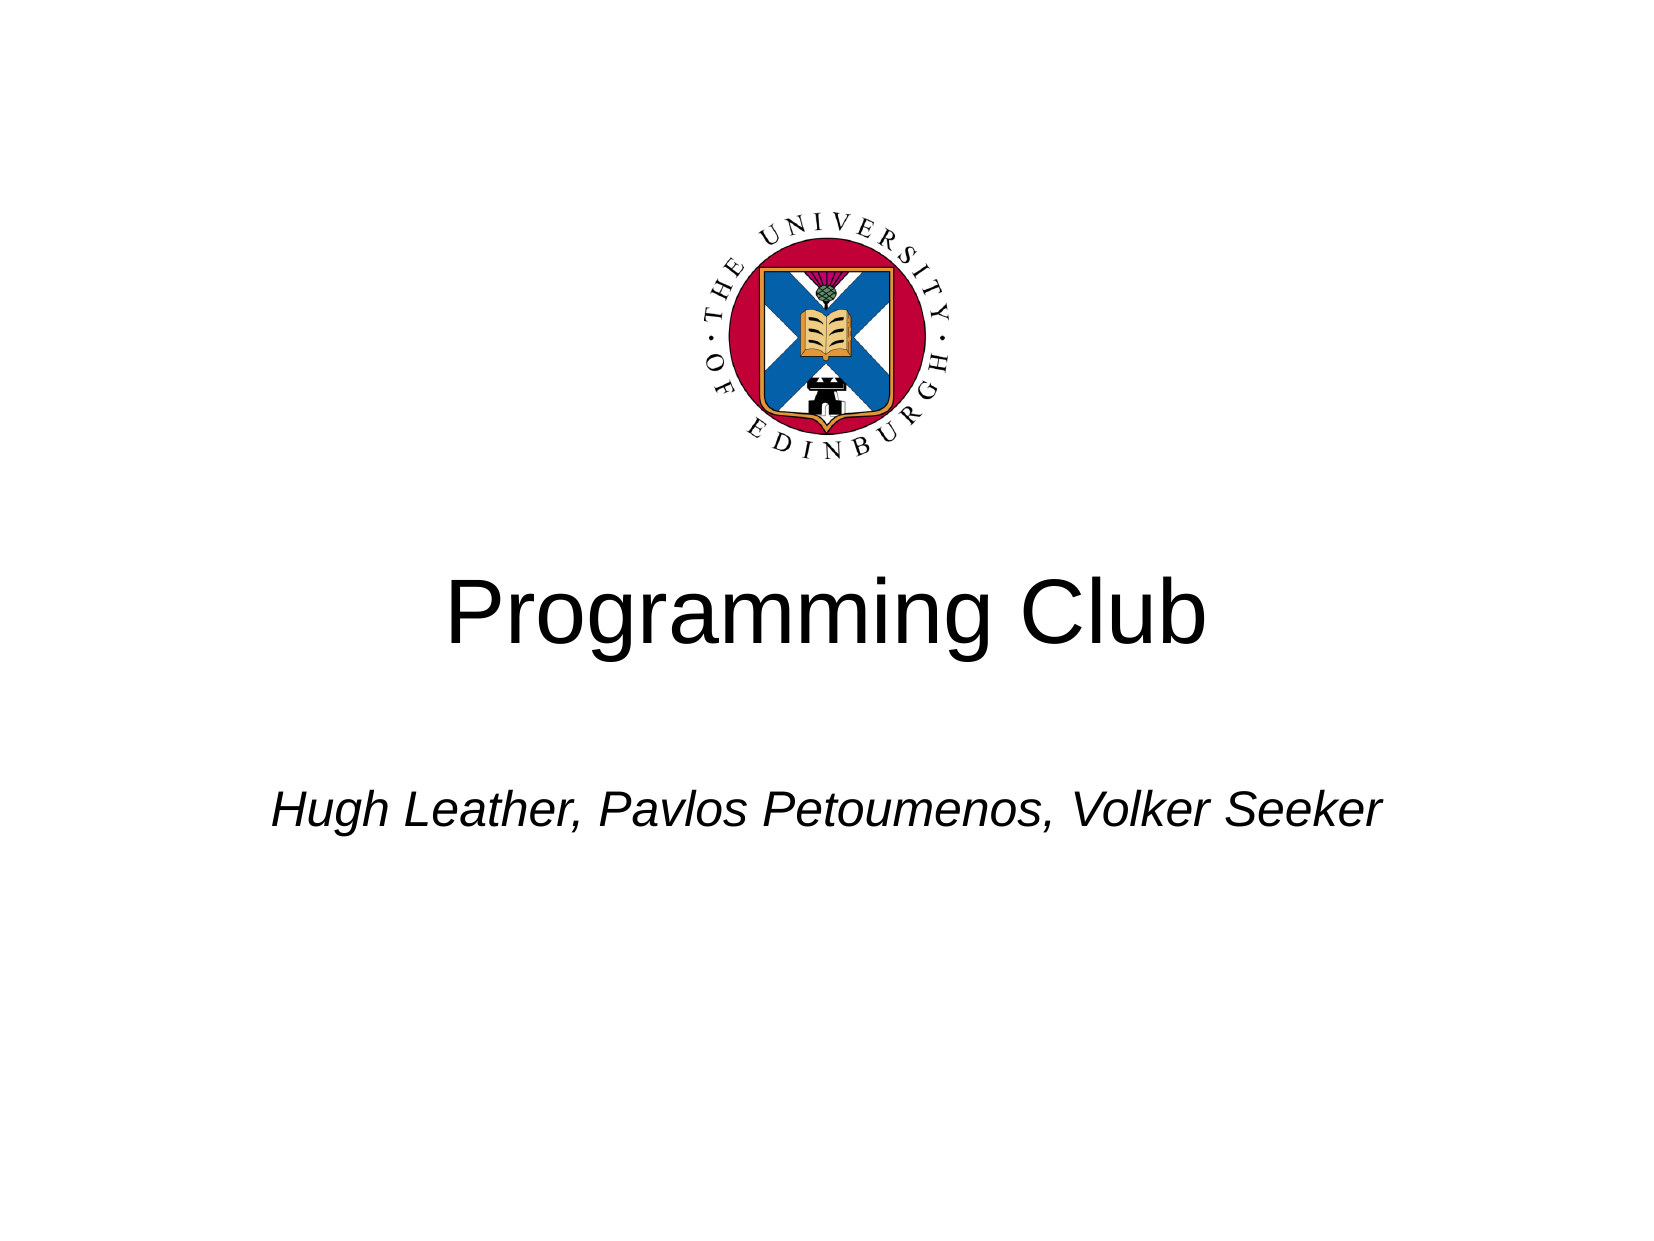

# Programming Club
Hugh Leather, Pavlos Petoumenos, Volker Seeker